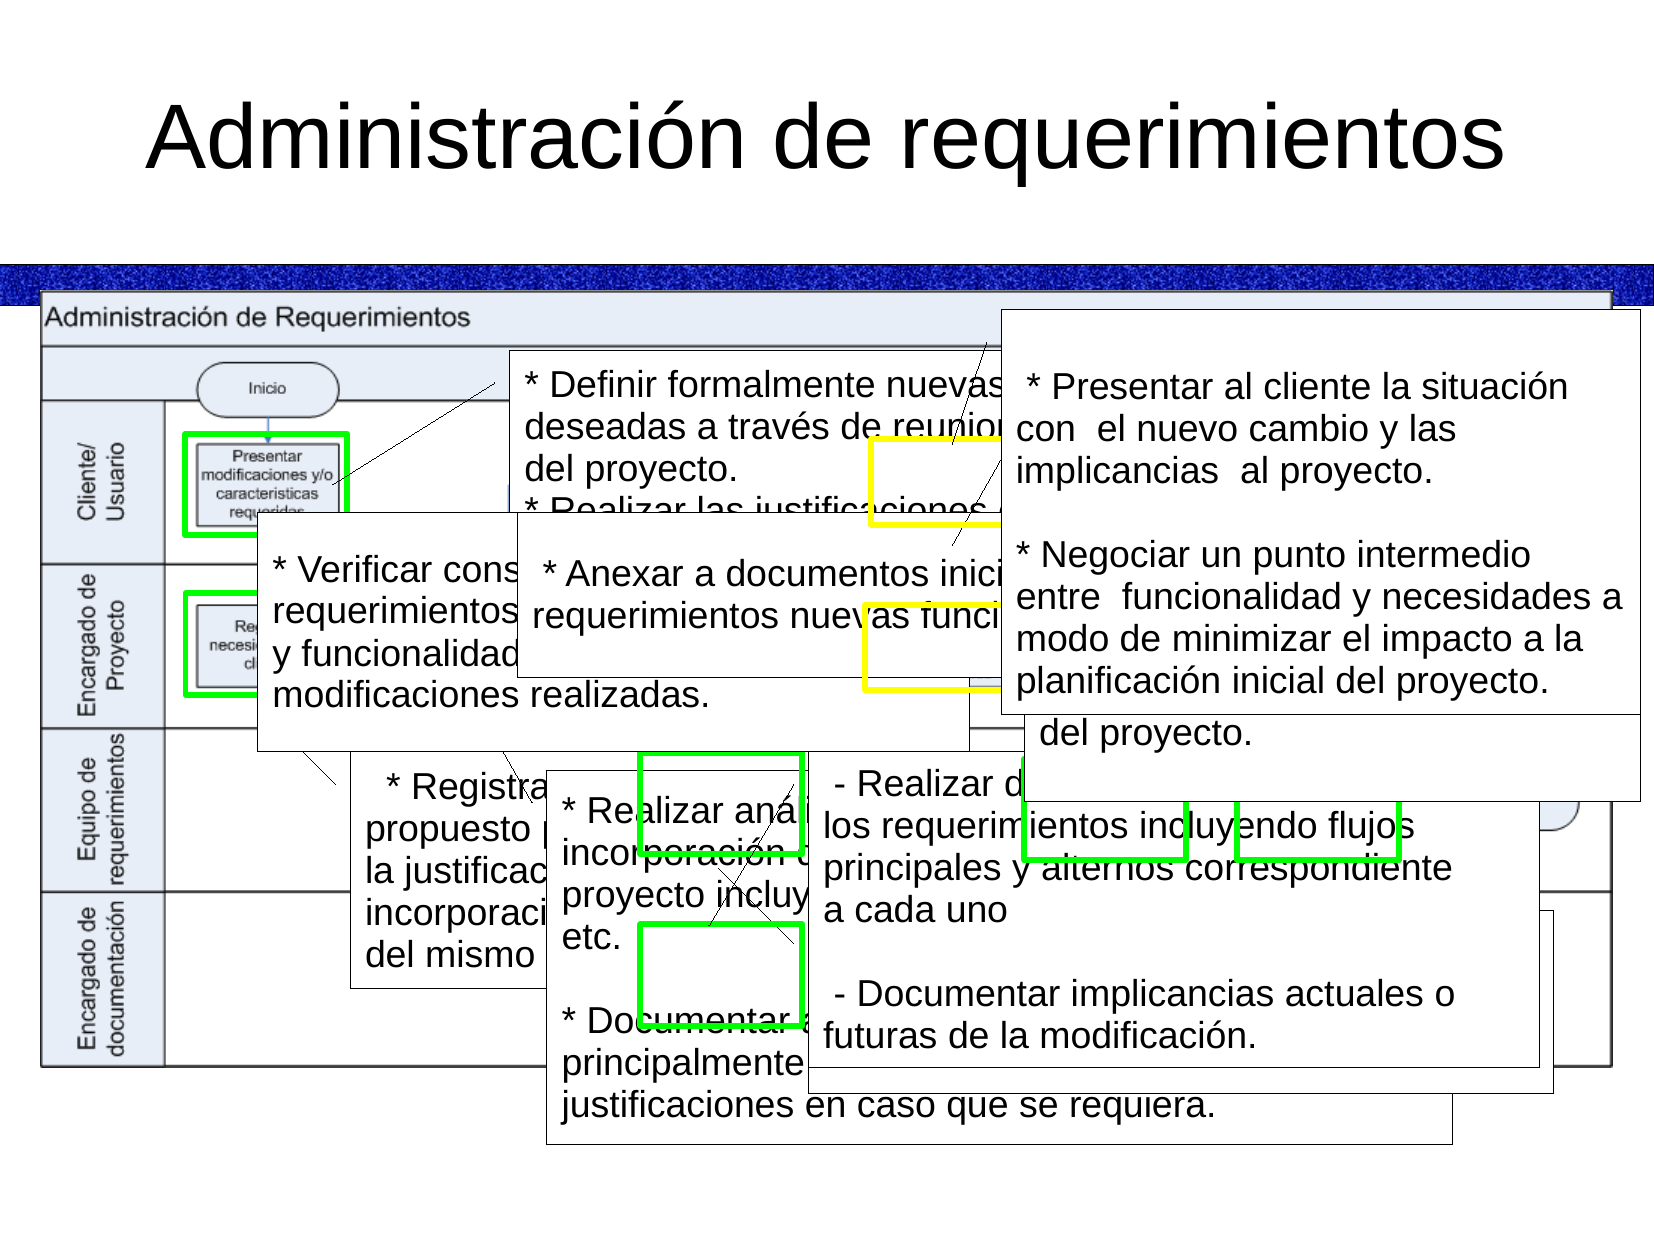

# Administración de requerimientos
 * Presentar al cliente la situación con el nuevo cambio y las implicancias al proyecto.
* Negociar un punto intermedio entre funcionalidad y necesidades a modo de minimizar el impacto a la
planificación inicial del proyecto.
* Definir formalmente nuevas características
deseadas a través de reuniones con el líder
del proyecto.
* Realizar las justificaciones correspondiente
al cambio.
- Según análisis entre funcionalidad,
 realidad y necesidades; preparar
alternativas similares con menor
impacto a la planificación
del proyecto.
* Verificar consistencia de requerimientos
y funcionalidades de acuerdo con las
modificaciones realizadas.
 * Anexar a documentos iniciales de
requerimientos nuevas funcionalidades.
 * Registrar los requerimientos adicionales
propuesto por el cliente así también como
la justificación o necesidad de la incorporación
del mismo al proyecto definido.
 - Realizar documentación detallada de
los requerimientos incluyendo flujos
principales y alternos correspondiente
a cada uno
 - Documentar implicancias actuales o
futuras de la modificación.
* Realizar análisis de factibilidad e implicancia de la
incorporación de los nuevos requerimientos al
proyecto incluyendo análisis de costos, viabilidad, etc.
* Documentar análisis detalladamente incluyendo
principalmente la implicatoria al proyecto y
justificaciones en caso que se requiera.
* Realizar modificaciones correspondiente
a requerimientos adicionales según
el avance actual del proyecto.